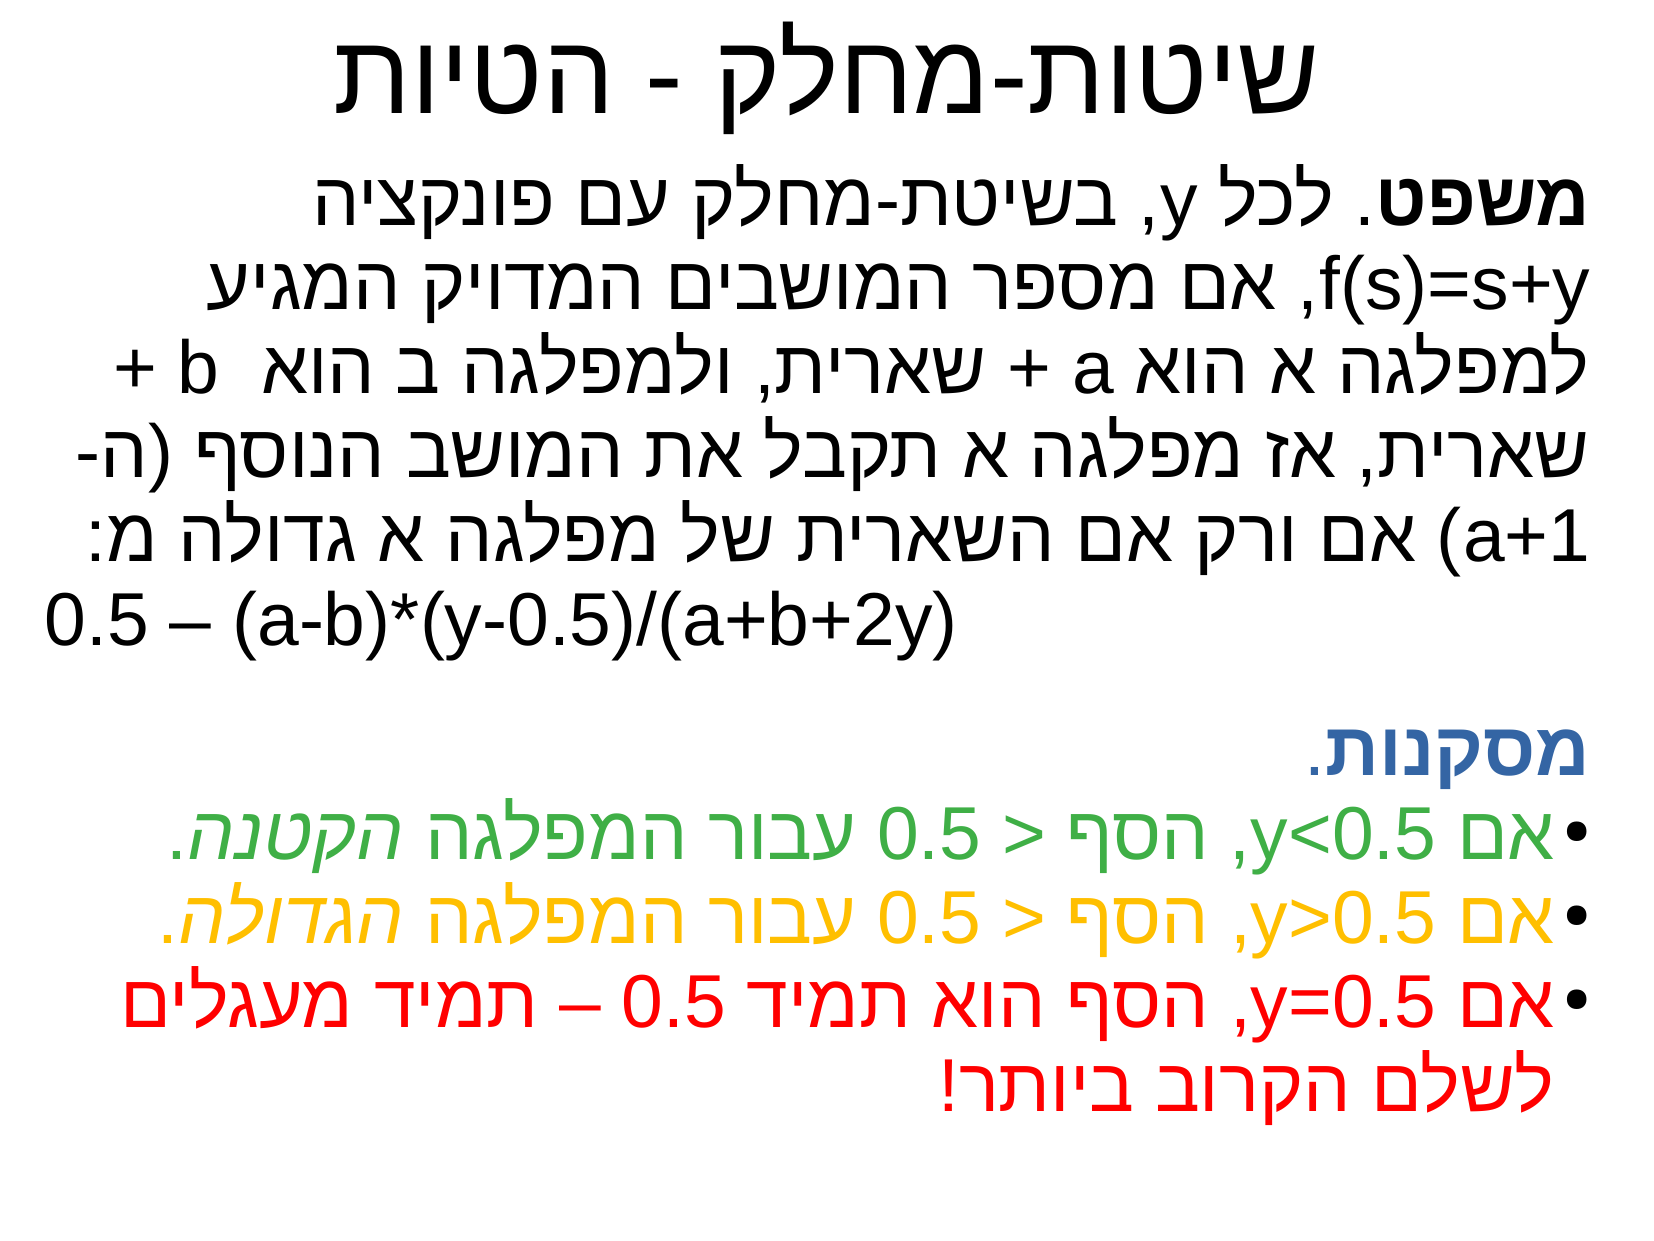

# שיטות-מחלק - הטיות
משפט. לכל y, בשיטת-מחלק עם פונקציה f(s)=s+y, אם מספר המושבים המדויק המגיע למפלגה א הוא a + שארית, ולמפלגה ב הוא b + שארית, אז מפלגה א תקבל את המושב הנוסף (ה- a+1) אם ורק אם השארית של מפלגה א גדולה מ:
0.5 – (a-b)*(y-0.5)/(a+b+2y)
מסקנות.
אם y<0.5, הסף < 0.5 עבור המפלגה הקטנה.
אם y>0.5, הסף < 0.5 עבור המפלגה הגדולה.
אם y=0.5, הסף הוא תמיד 0.5 – תמיד מעגלים לשלם הקרוב ביותר!